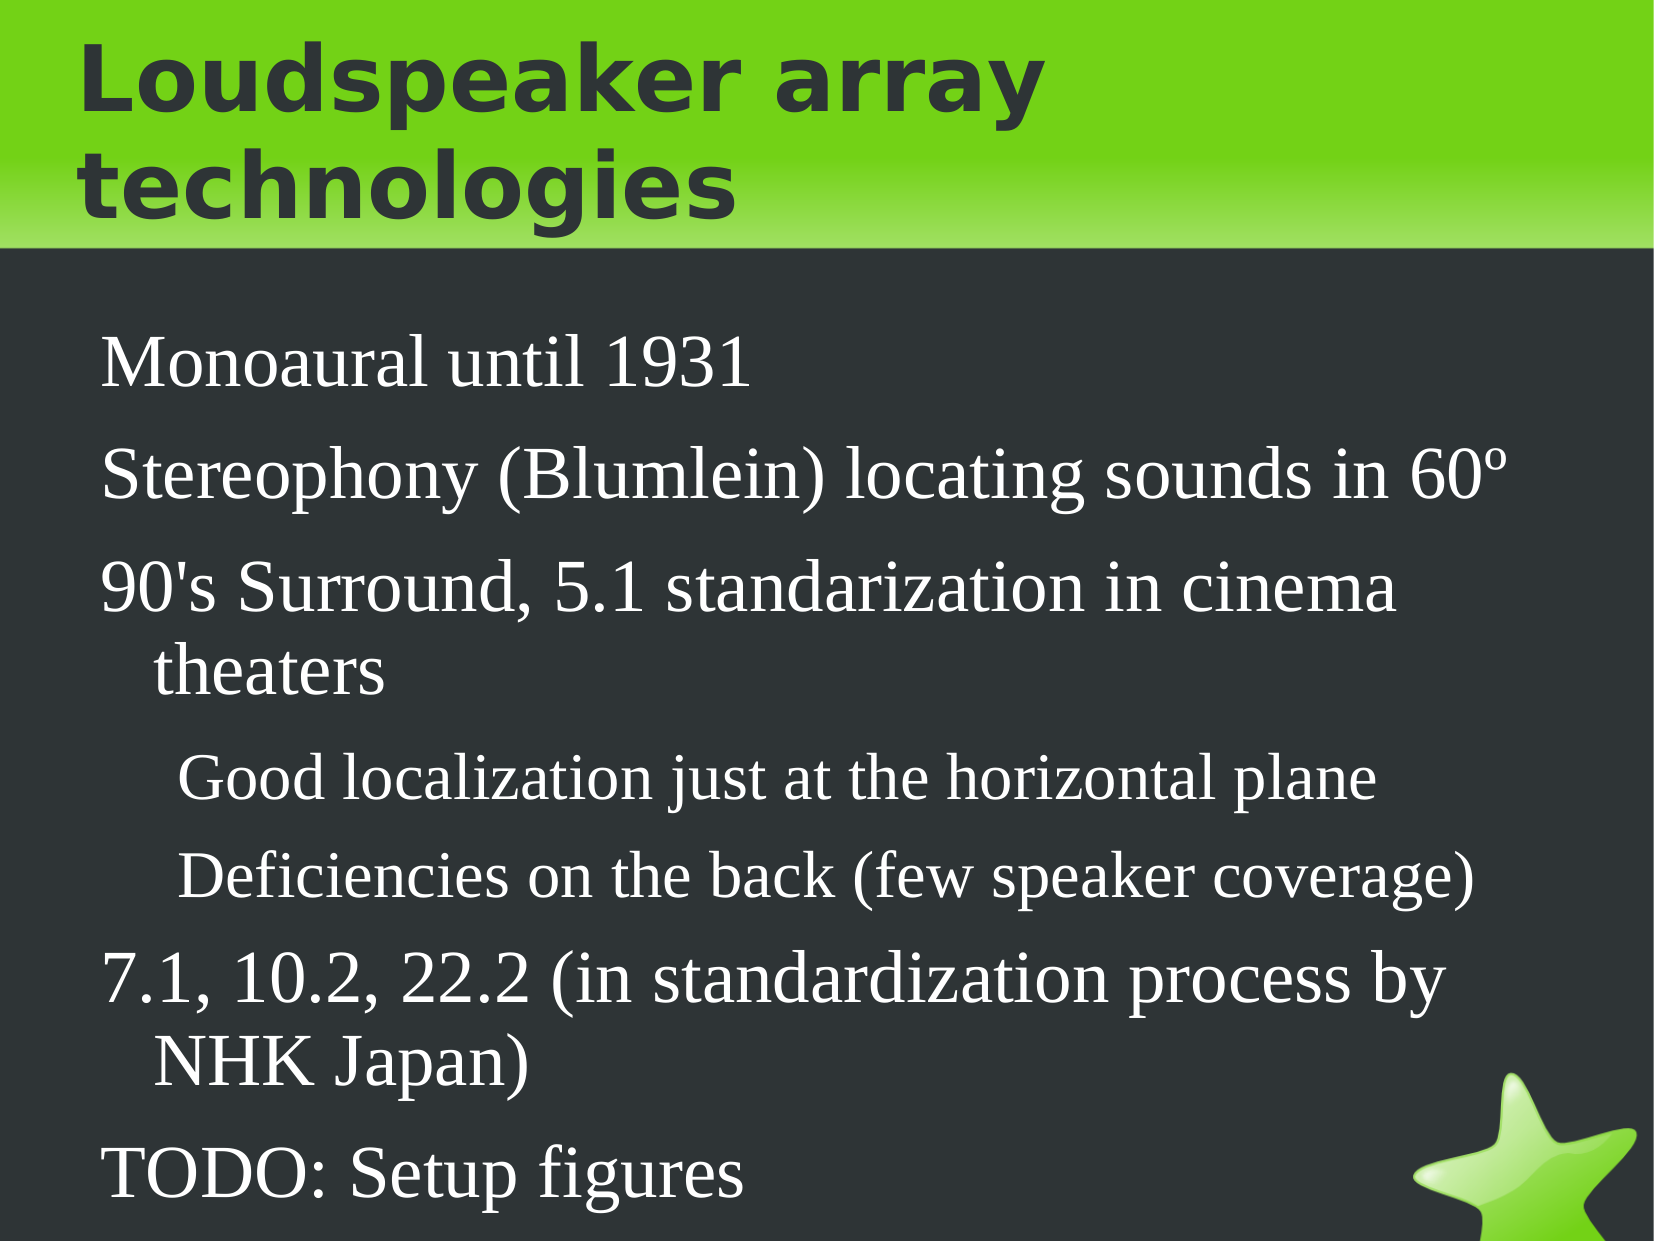

# Loudspeaker array technologies
Monoaural until 1931
Stereophony (Blumlein) locating sounds in 60º
90's Surround, 5.1 standarization in cinema theaters
Good localization just at the horizontal plane
Deficiencies on the back (few speaker coverage)
7.1, 10.2, 22.2 (in standardization process by NHK Japan)
TODO: Setup figures